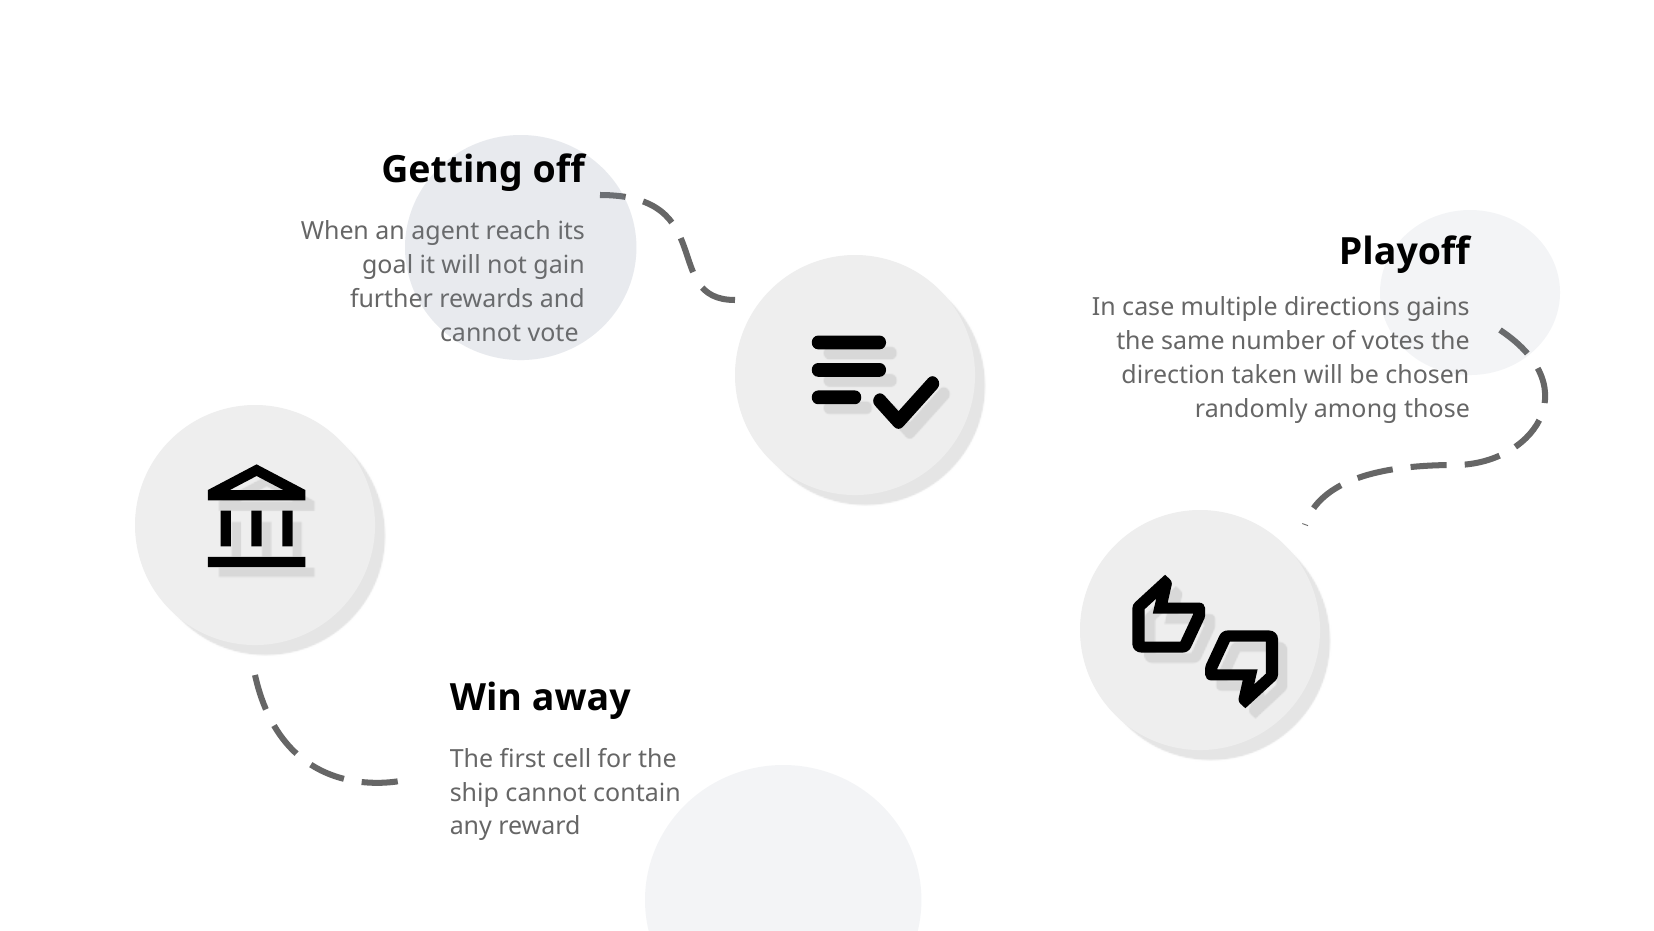

Getting off
When an agent reach its goal it will not gain further rewards and cannot vote
Playoff
In case multiple directions gains the same number of votes the direction taken will be chosen randomly among those
Win away
The first cell for the ship cannot contain any reward